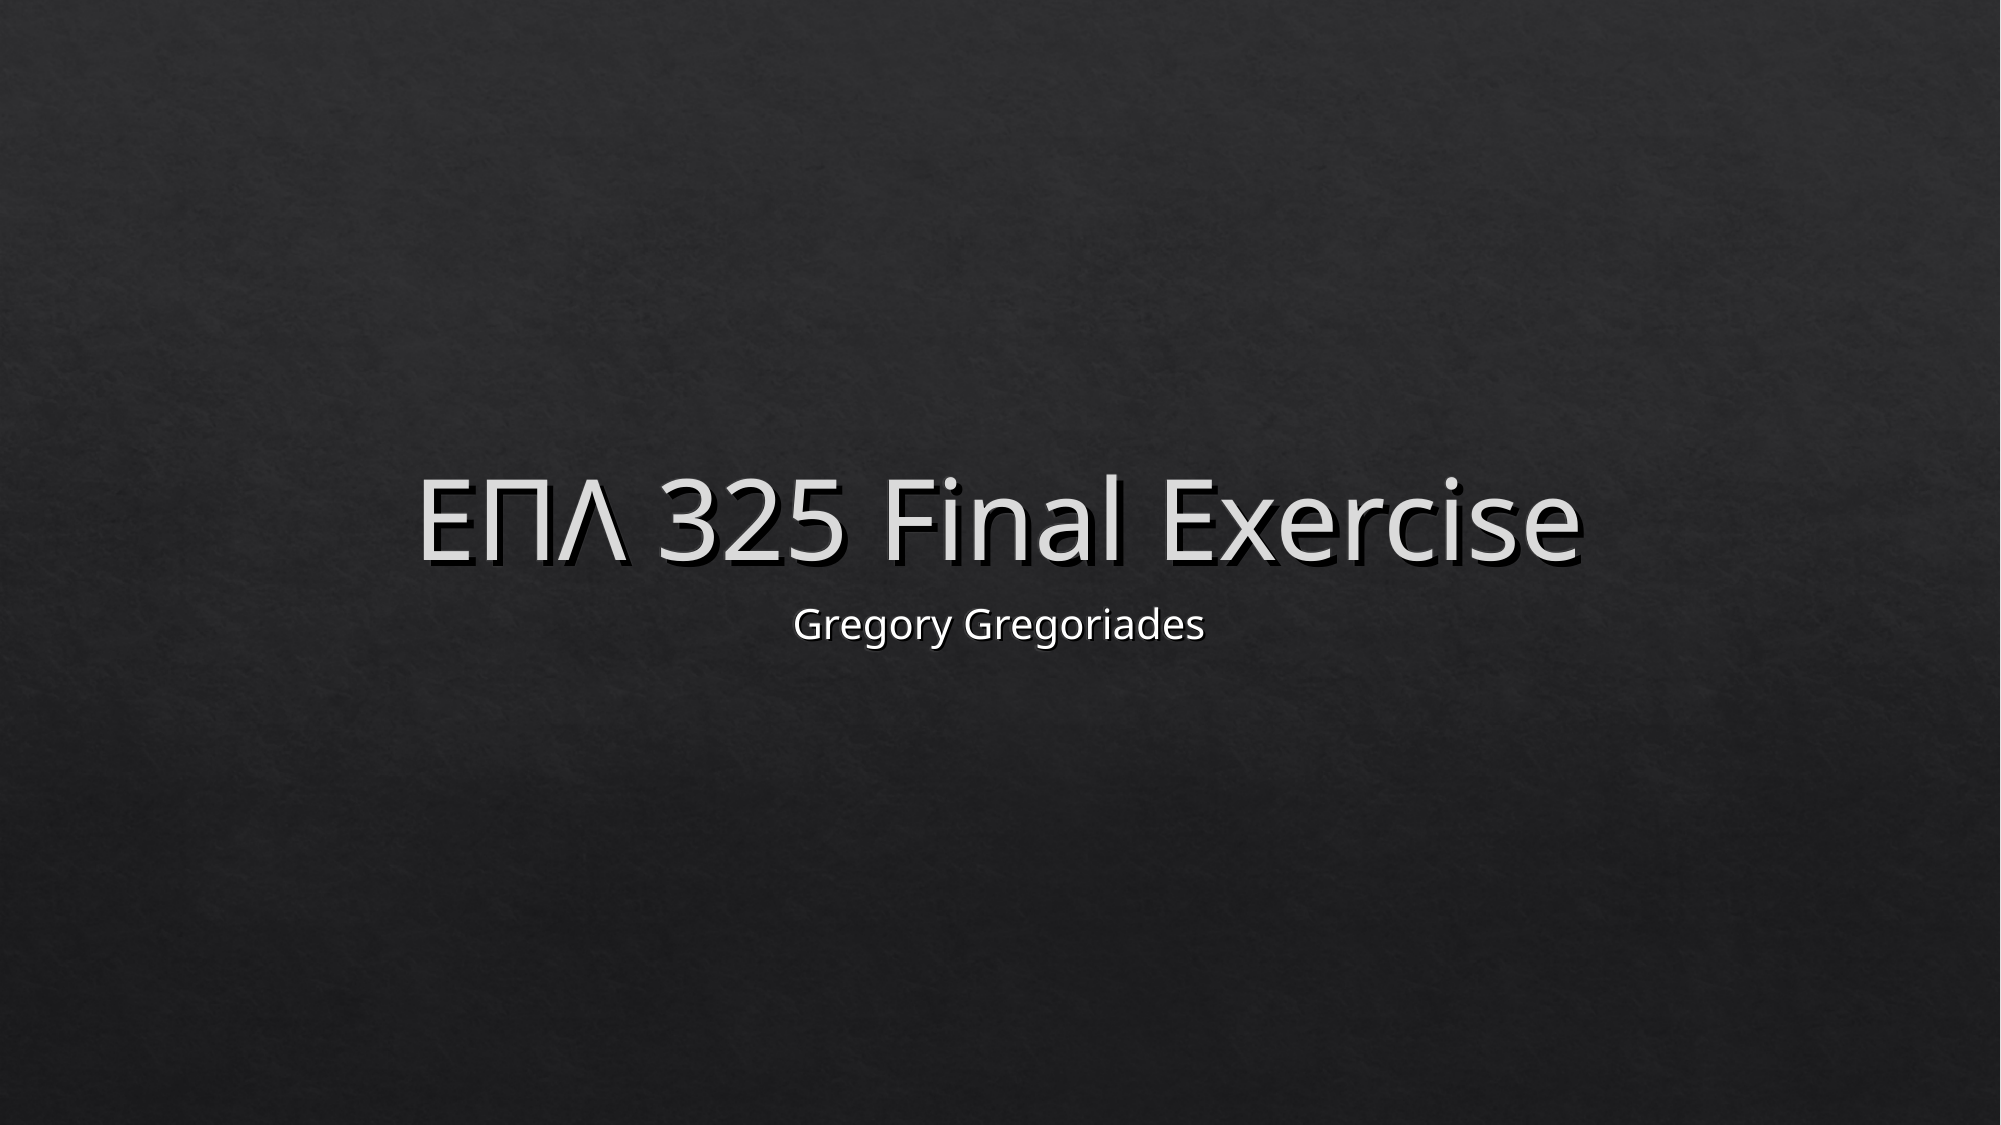

# ΕΠΛ 325 Final Exercise
Gregory Gregoriades